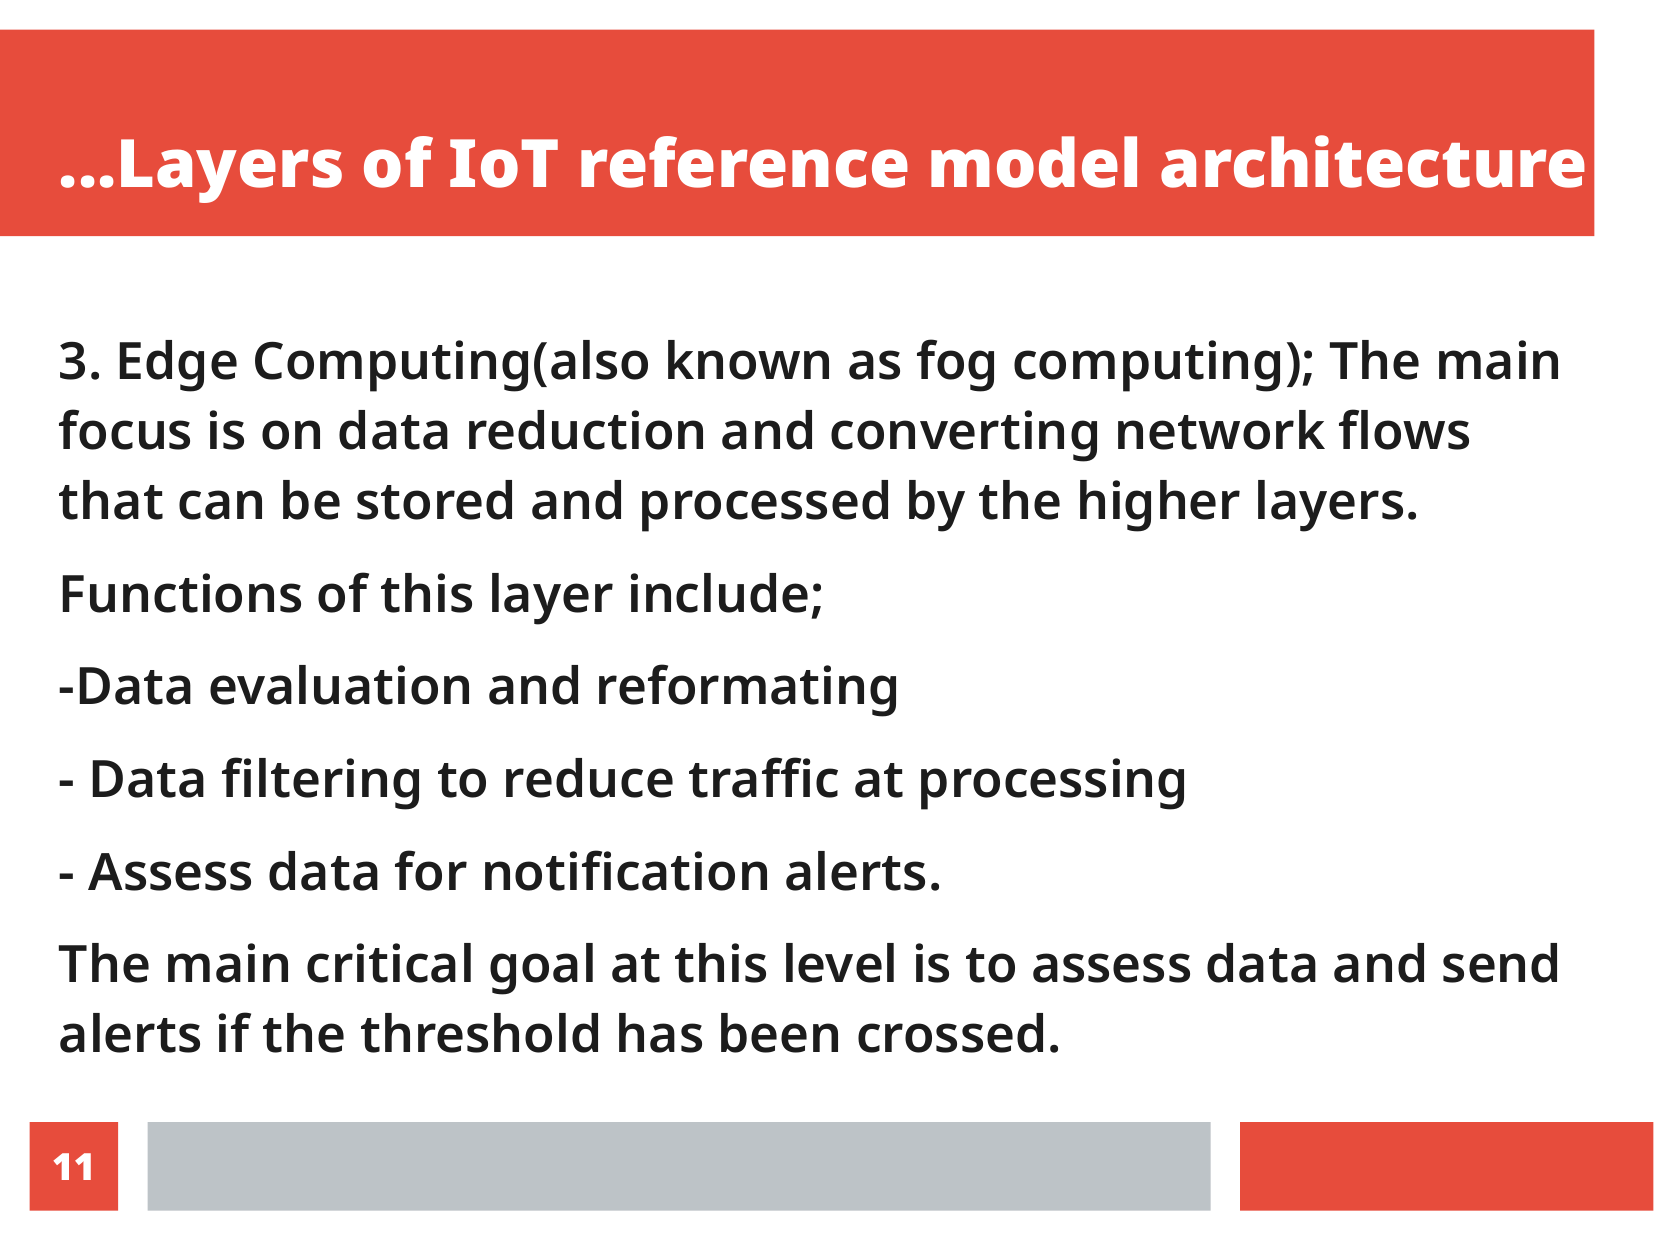

# ...Layers of IoT reference model architecture
3. Edge Computing(also known as fog computing); The main focus is on data reduction and converting network flows that can be stored and processed by the higher layers.
Functions of this layer include;
-Data evaluation and reformating
- Data filtering to reduce traffic at processing
- Assess data for notification alerts.
The main critical goal at this level is to assess data and send alerts if the threshold has been crossed.
11